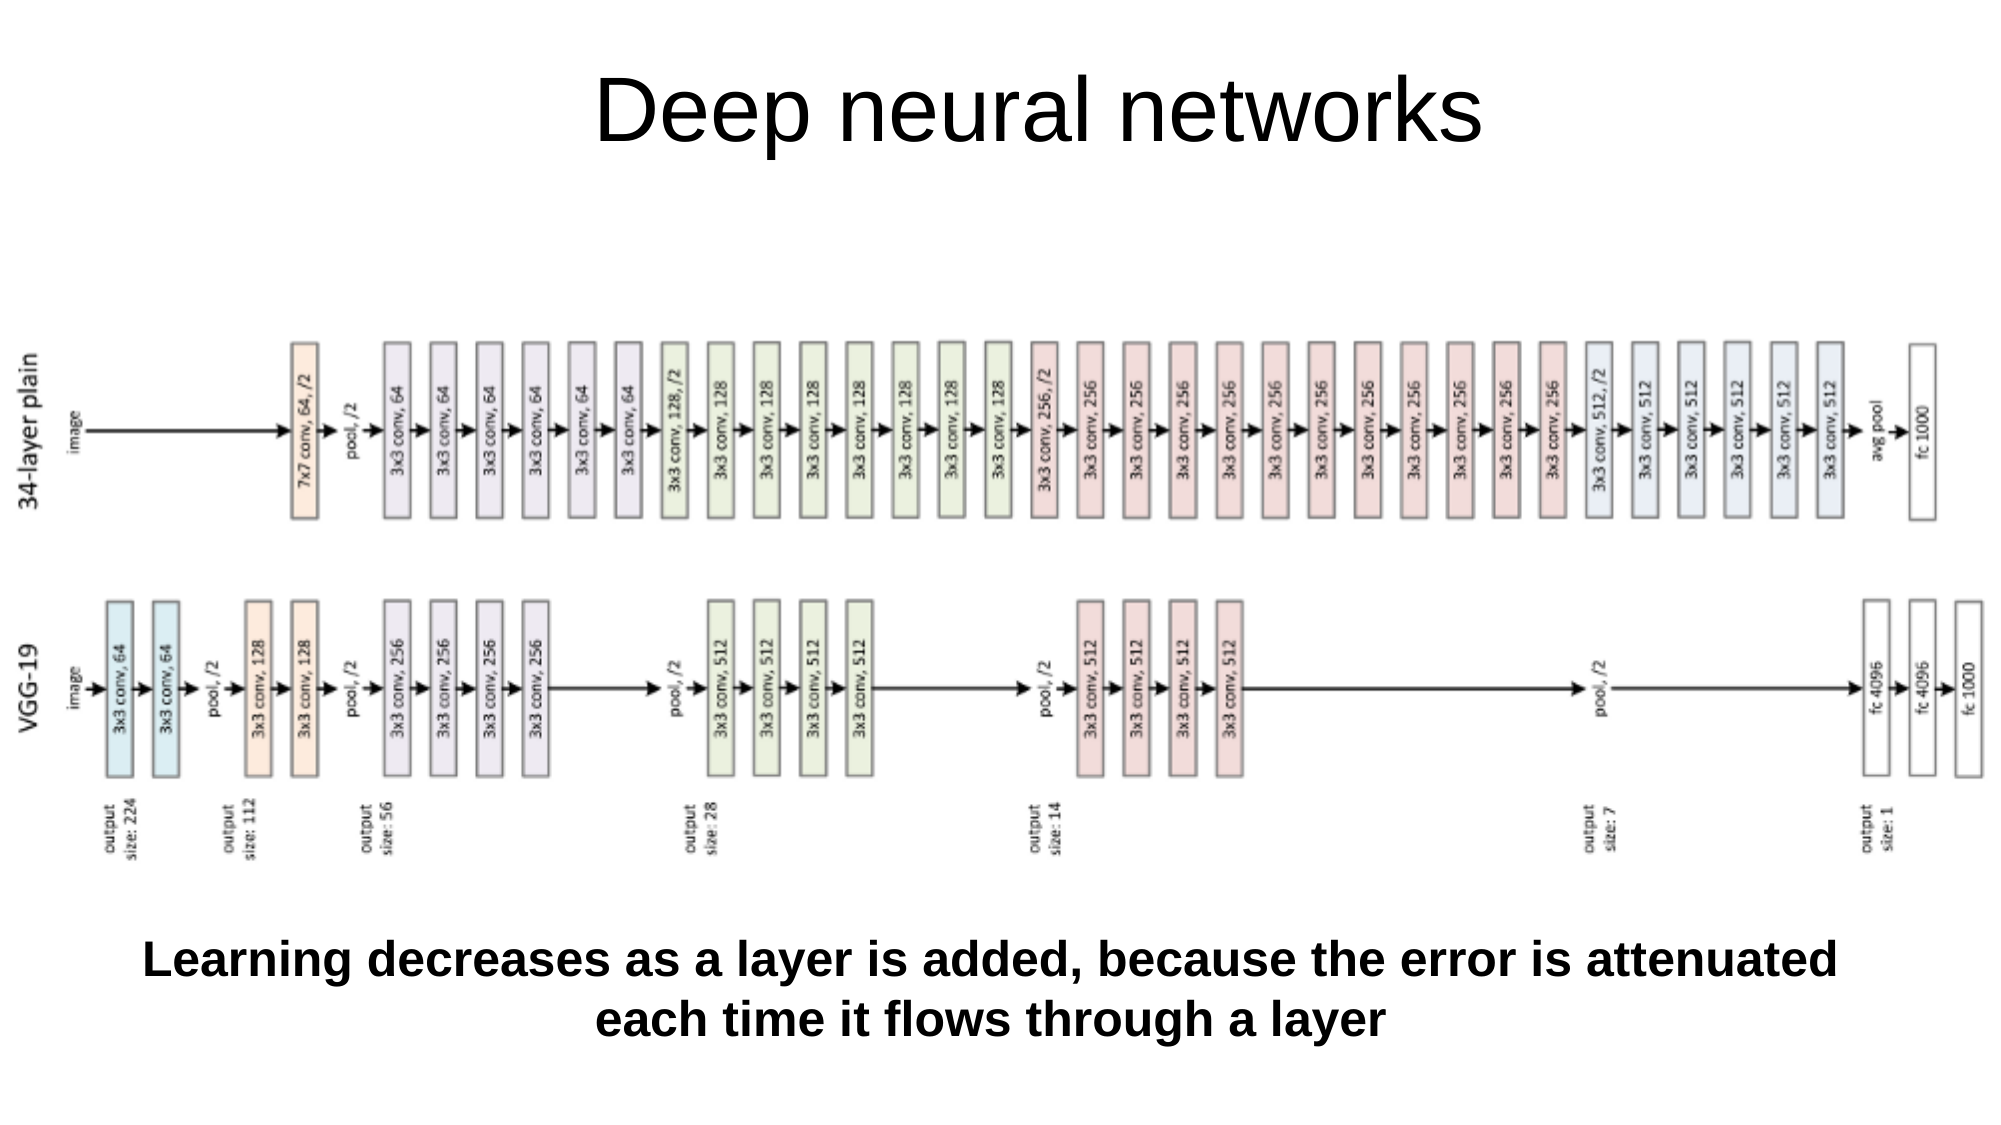

Deep neural networks
Learning decreases as a layer is added, because the error is attenuated each time it flows through a layer